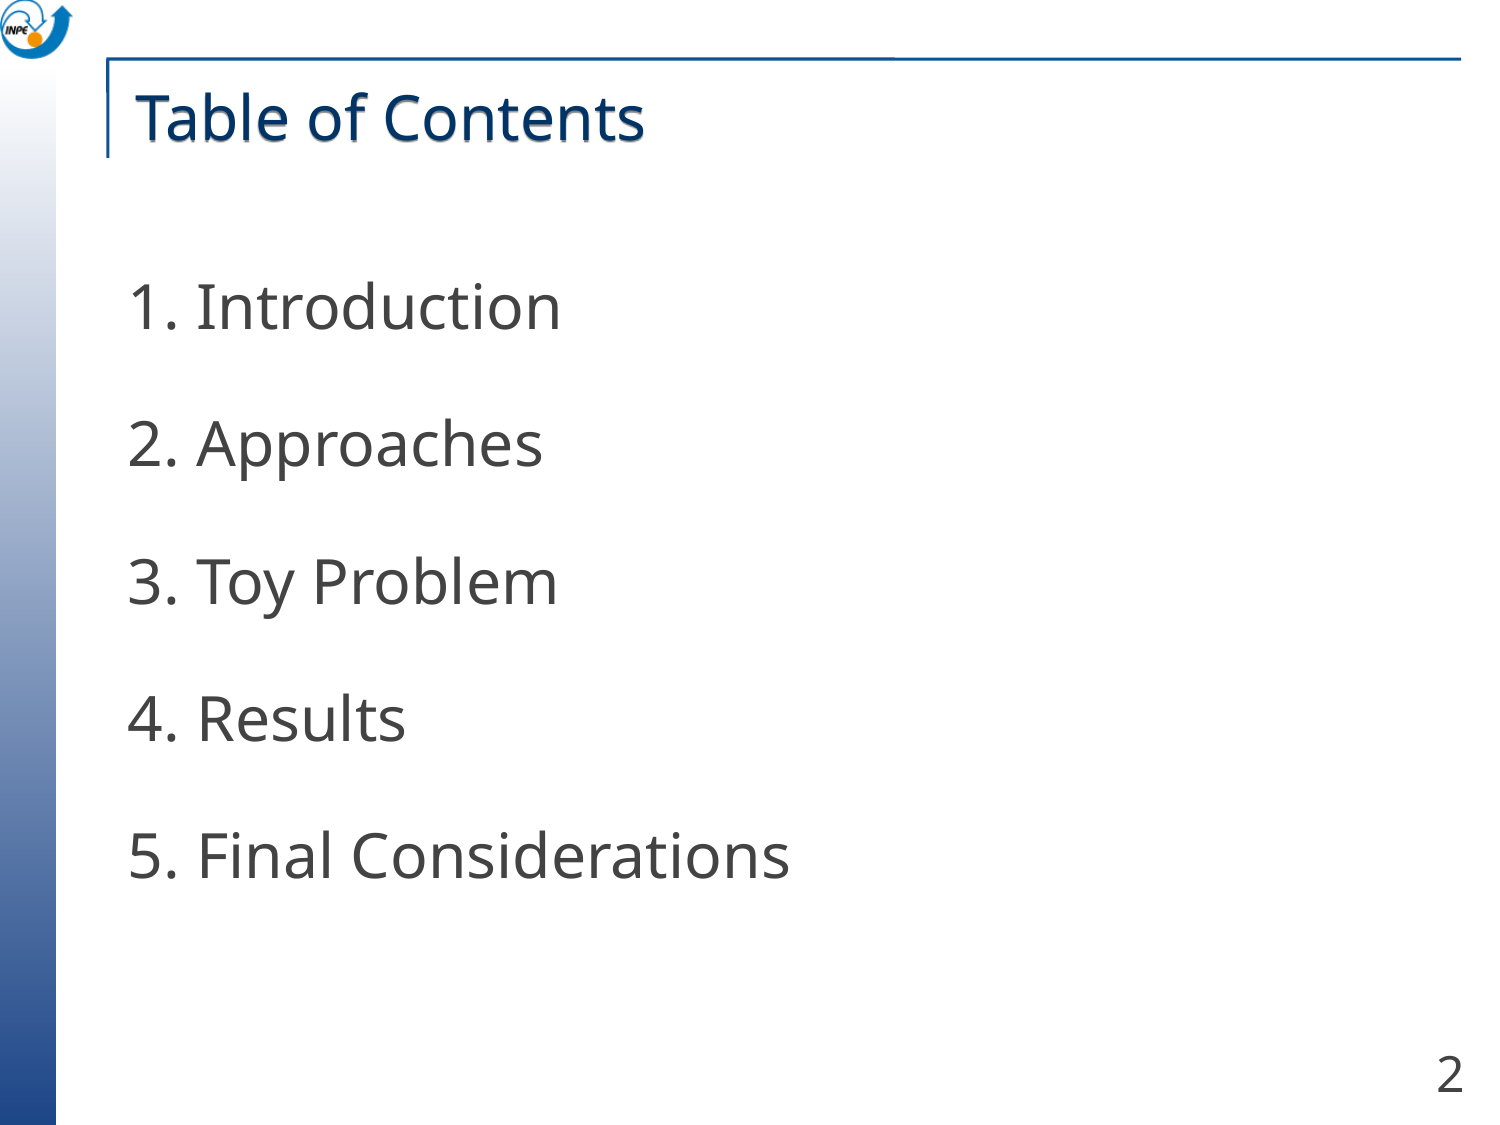

# Table of Contents
Introduction
Approaches
Toy Problem
Results
Final Considerations